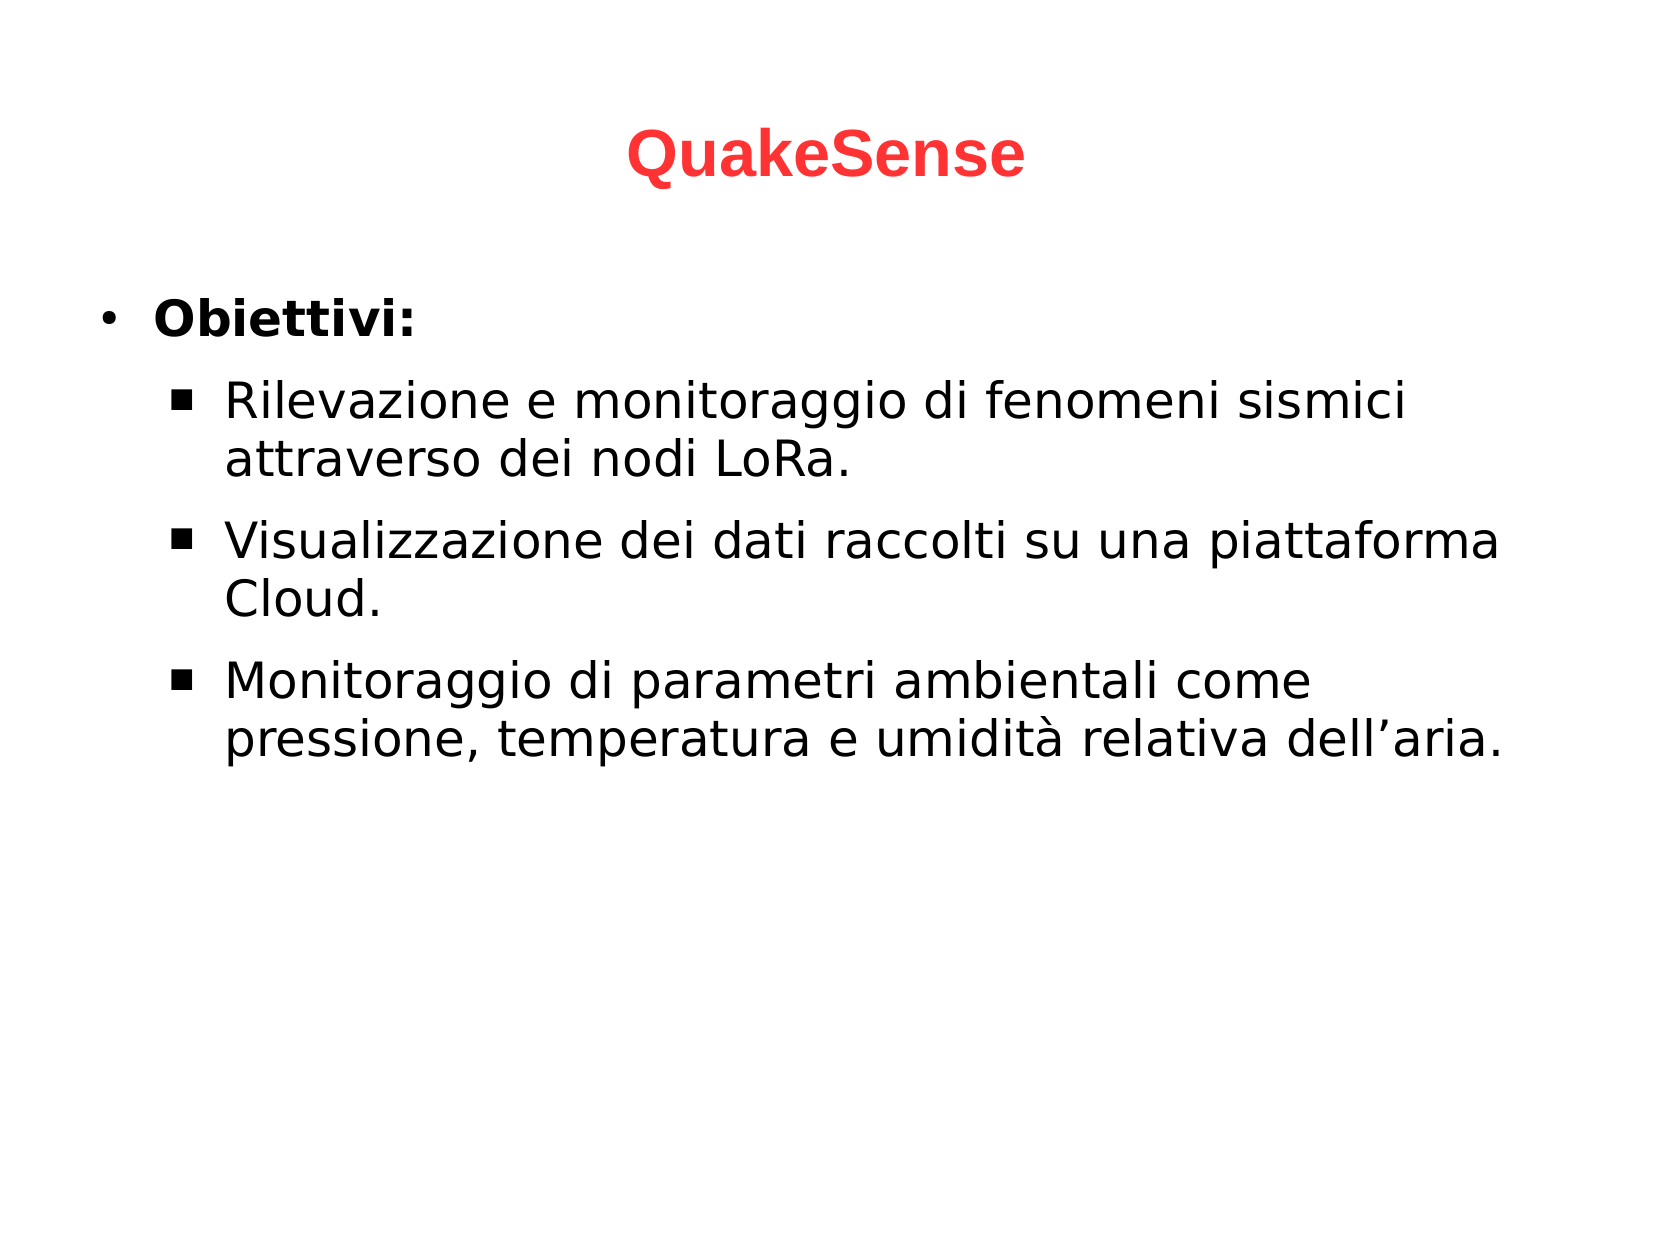

# QuakeSense
Obiettivi:
Rilevazione e monitoraggio di fenomeni sismici attraverso dei nodi LoRa.
Visualizzazione dei dati raccolti su una piattaforma Cloud.
Monitoraggio di parametri ambientali come pressione, temperatura e umidità relativa dell’aria.